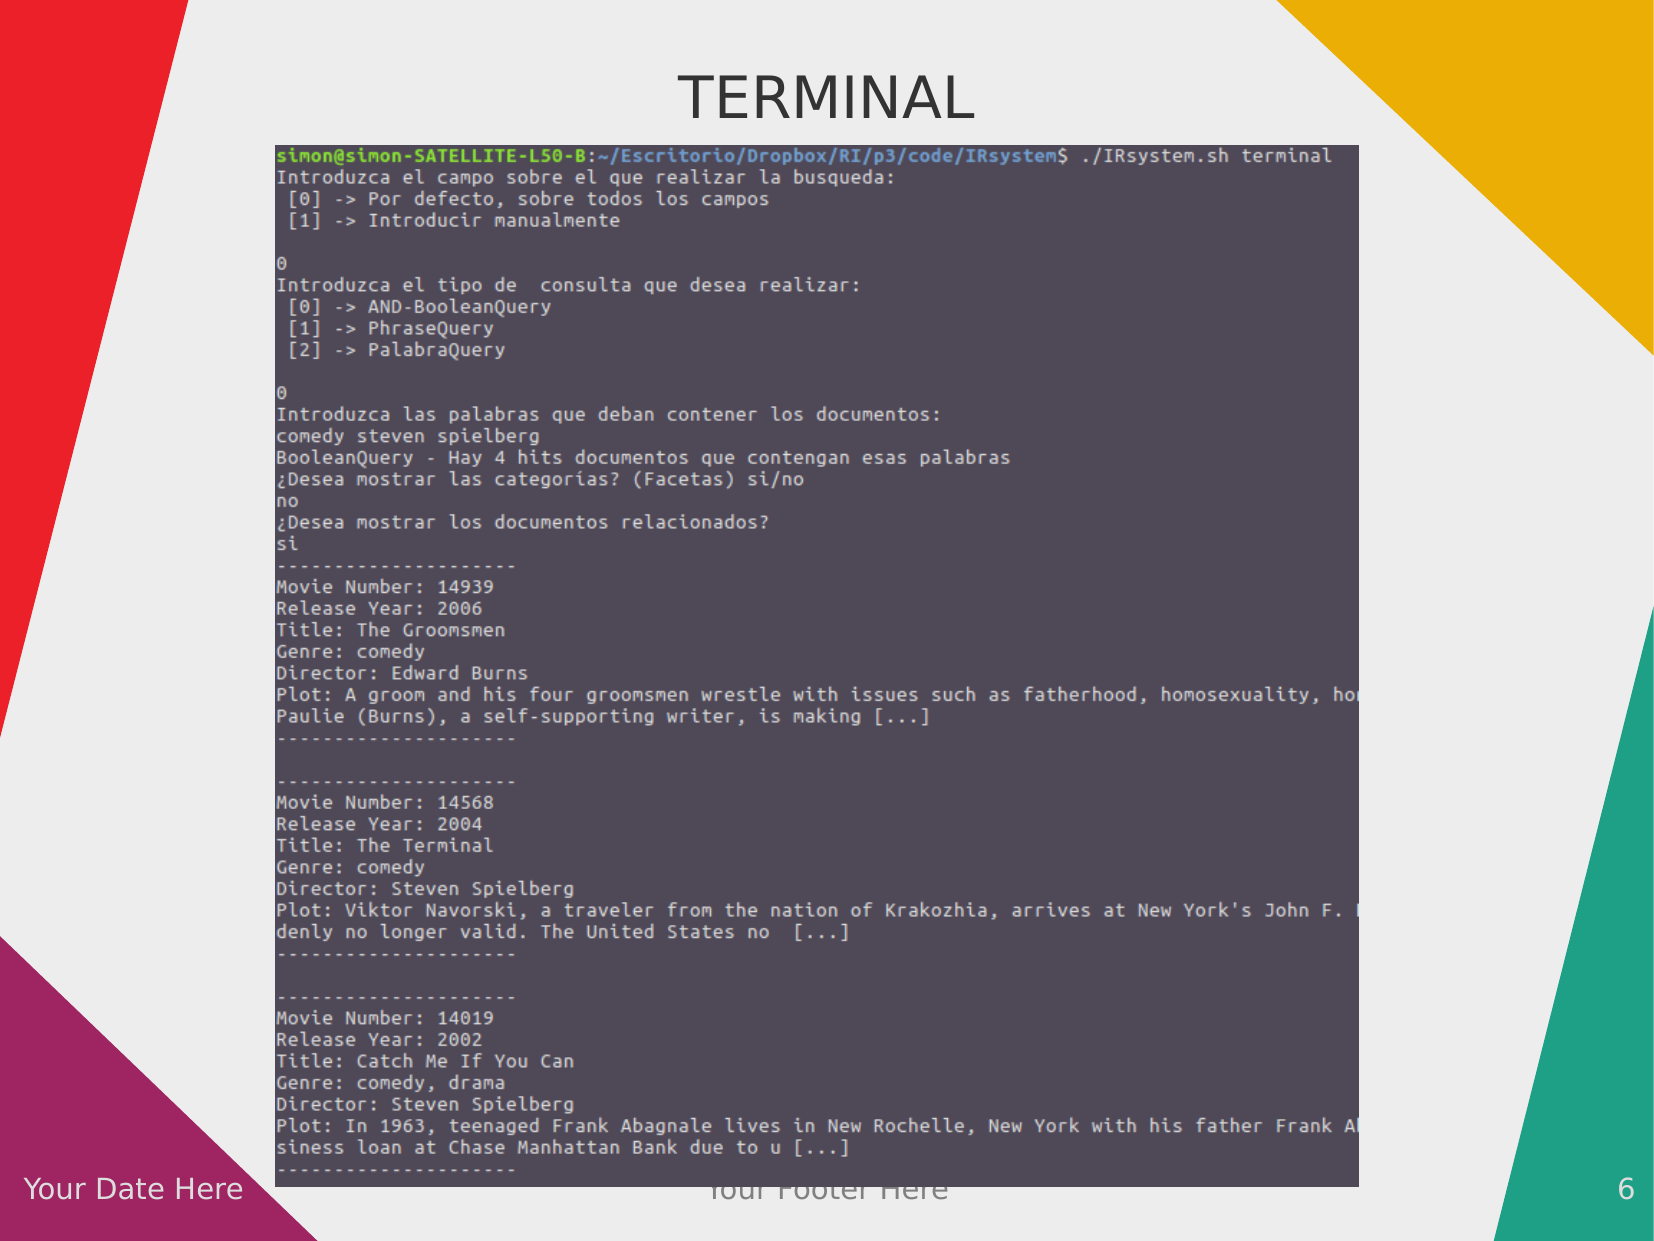

# TERMINAL
Your Date Here
Your Footer Here
6